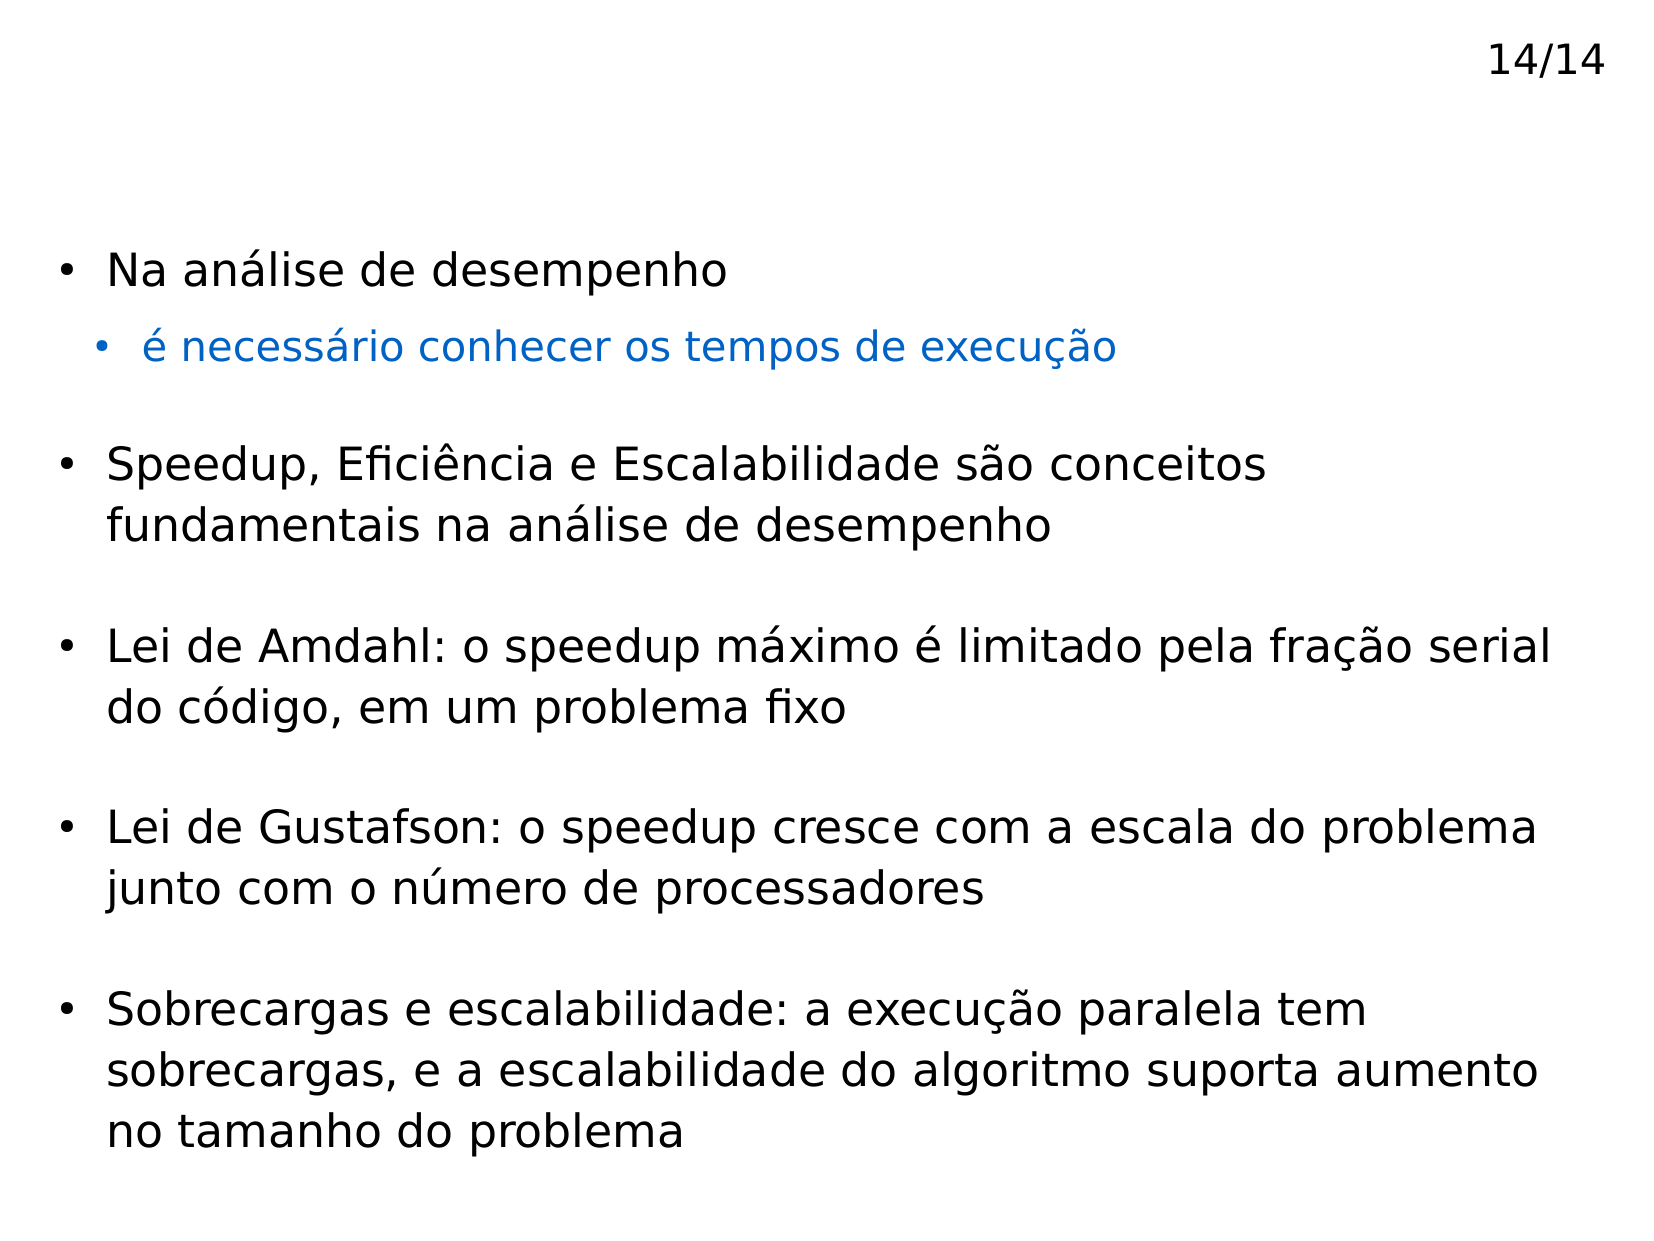

#
14
Na análise de desempenho
é necessário conhecer os tempos de execução
Speedup, Eficiência e Escalabilidade são conceitos fundamentais na análise de desempenho
Lei de Amdahl: o speedup máximo é limitado pela fração serial do código, em um problema fixo
Lei de Gustafson: o speedup cresce com a escala do problema junto com o número de processadores
Sobrecargas e escalabilidade: a execução paralela tem sobrecargas, e a escalabilidade do algoritmo suporta aumento no tamanho do problema